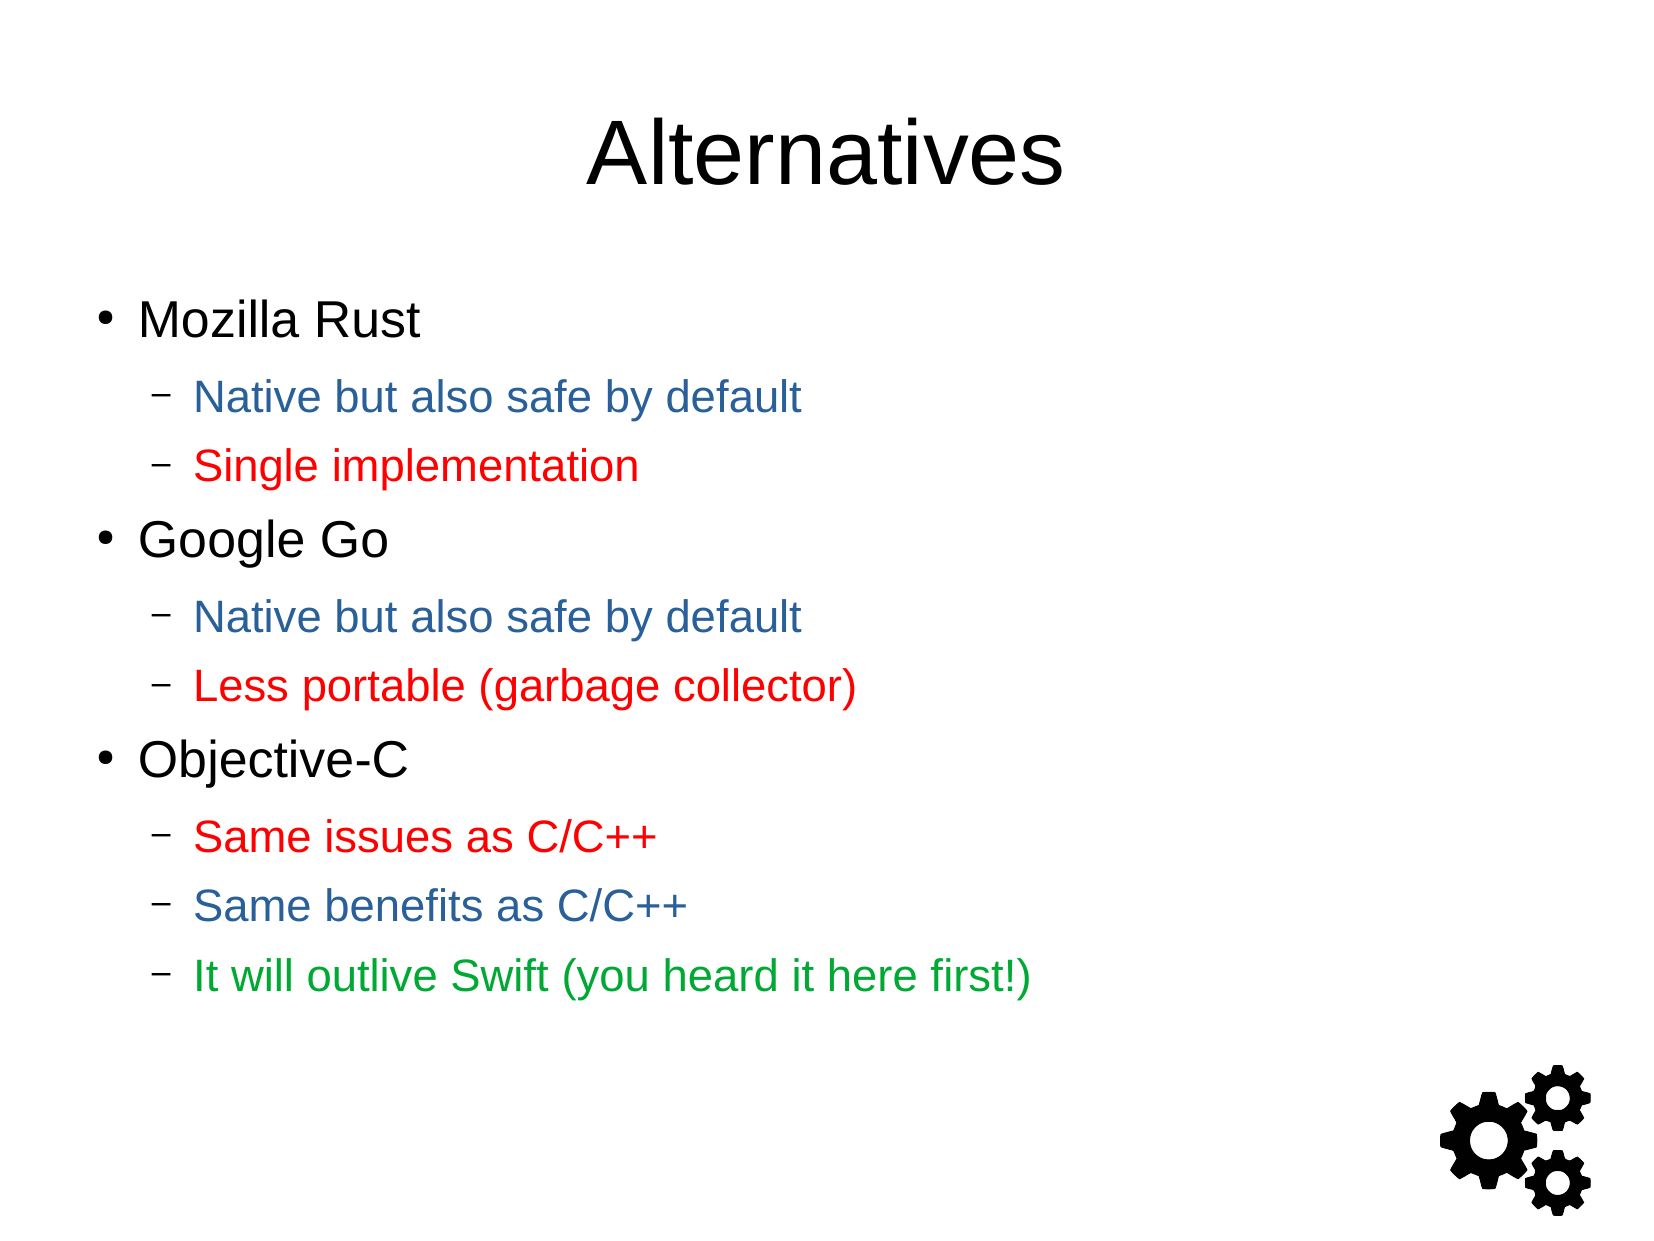

# Alternatives
Mozilla Rust
Native but also safe by default
Single implementation
Google Go
Native but also safe by default
Less portable (garbage collector)
Objective-C
Same issues as C/C++
Same benefits as C/C++
It will outlive Swift (you heard it here first!)